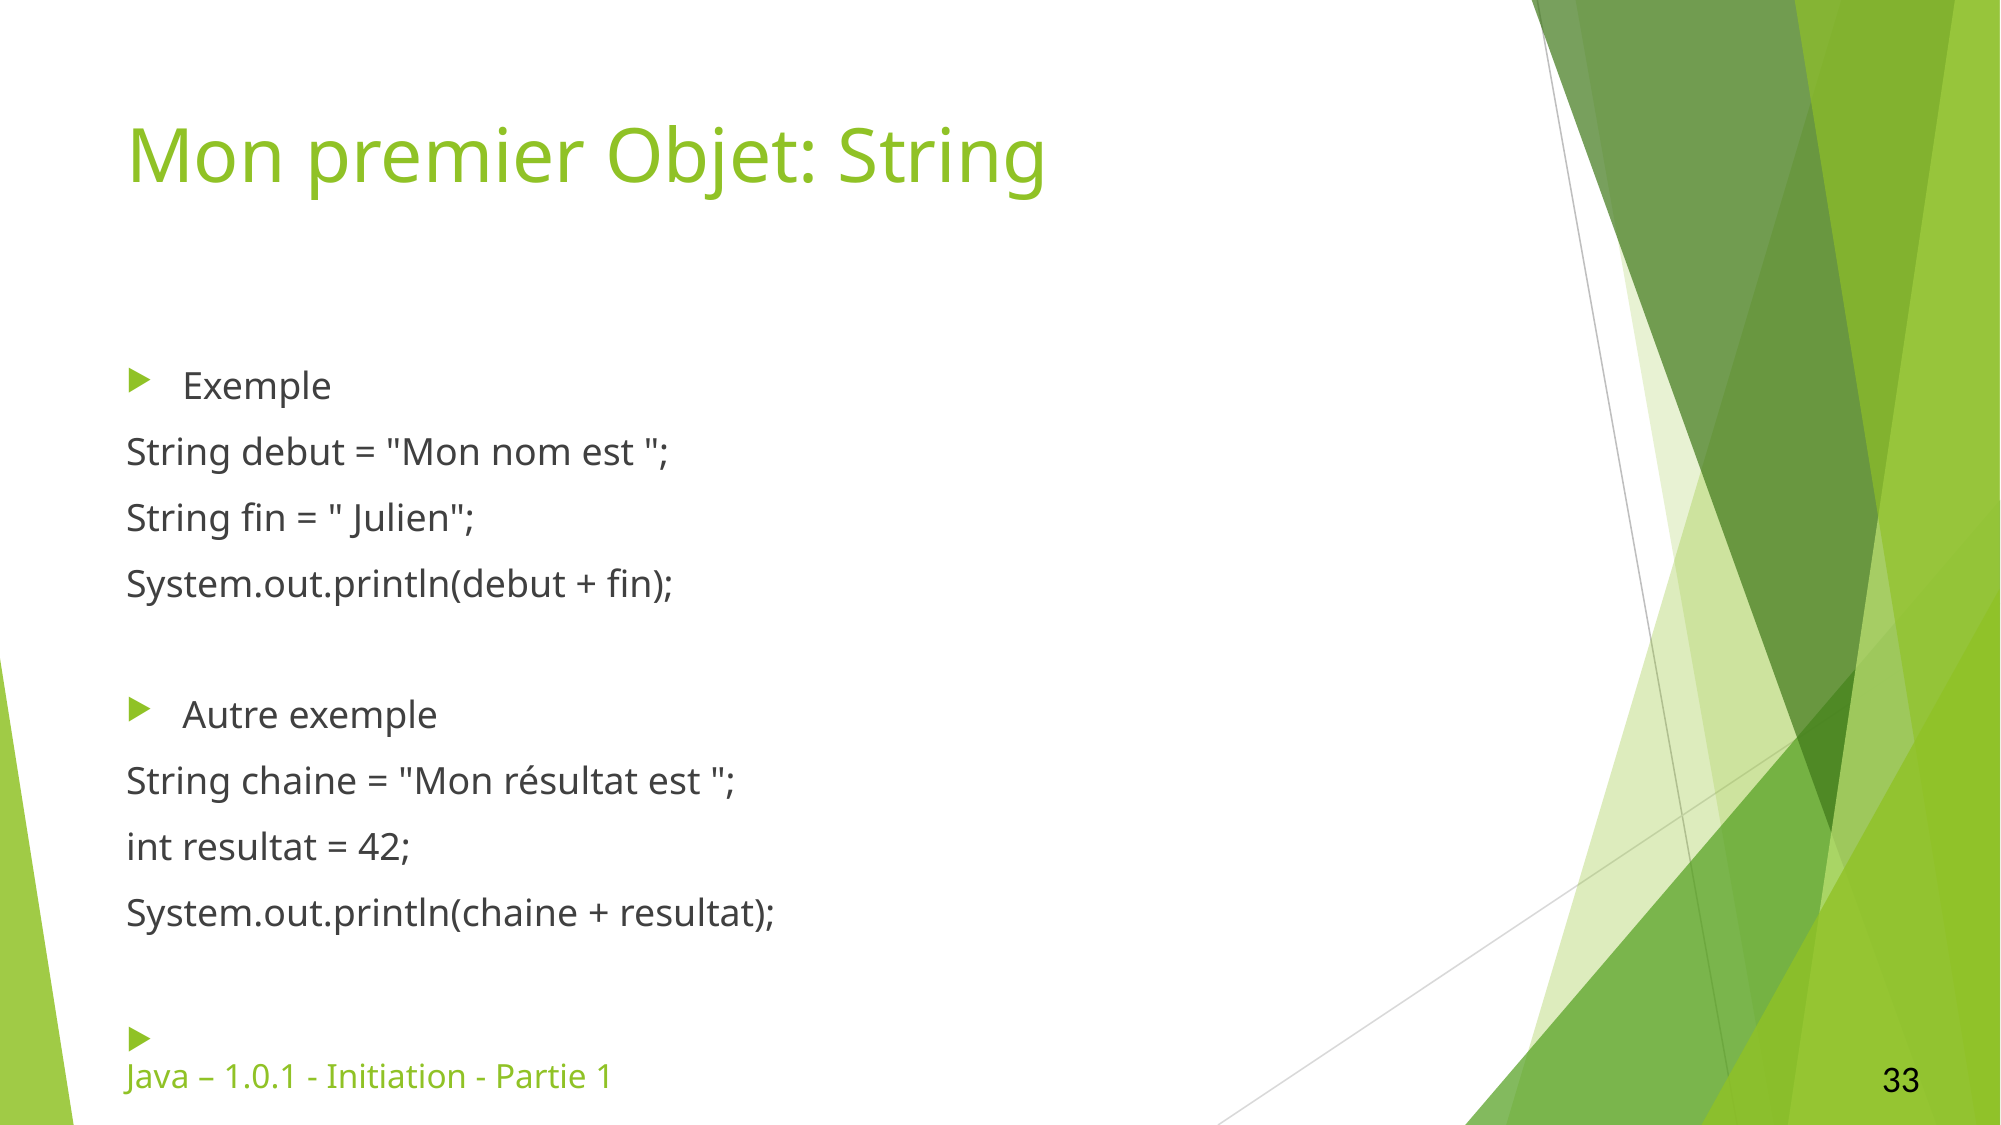

# Mon premier Objet: String
Exemple
String debut = "Mon nom est ";
String fin = " Julien";
System.out.println(debut + fin);
Autre exemple
String chaine = "Mon résultat est ";
int resultat = 42;
System.out.println(chaine + resultat);
Java – 1.0.1 - Initiation - Partie 1